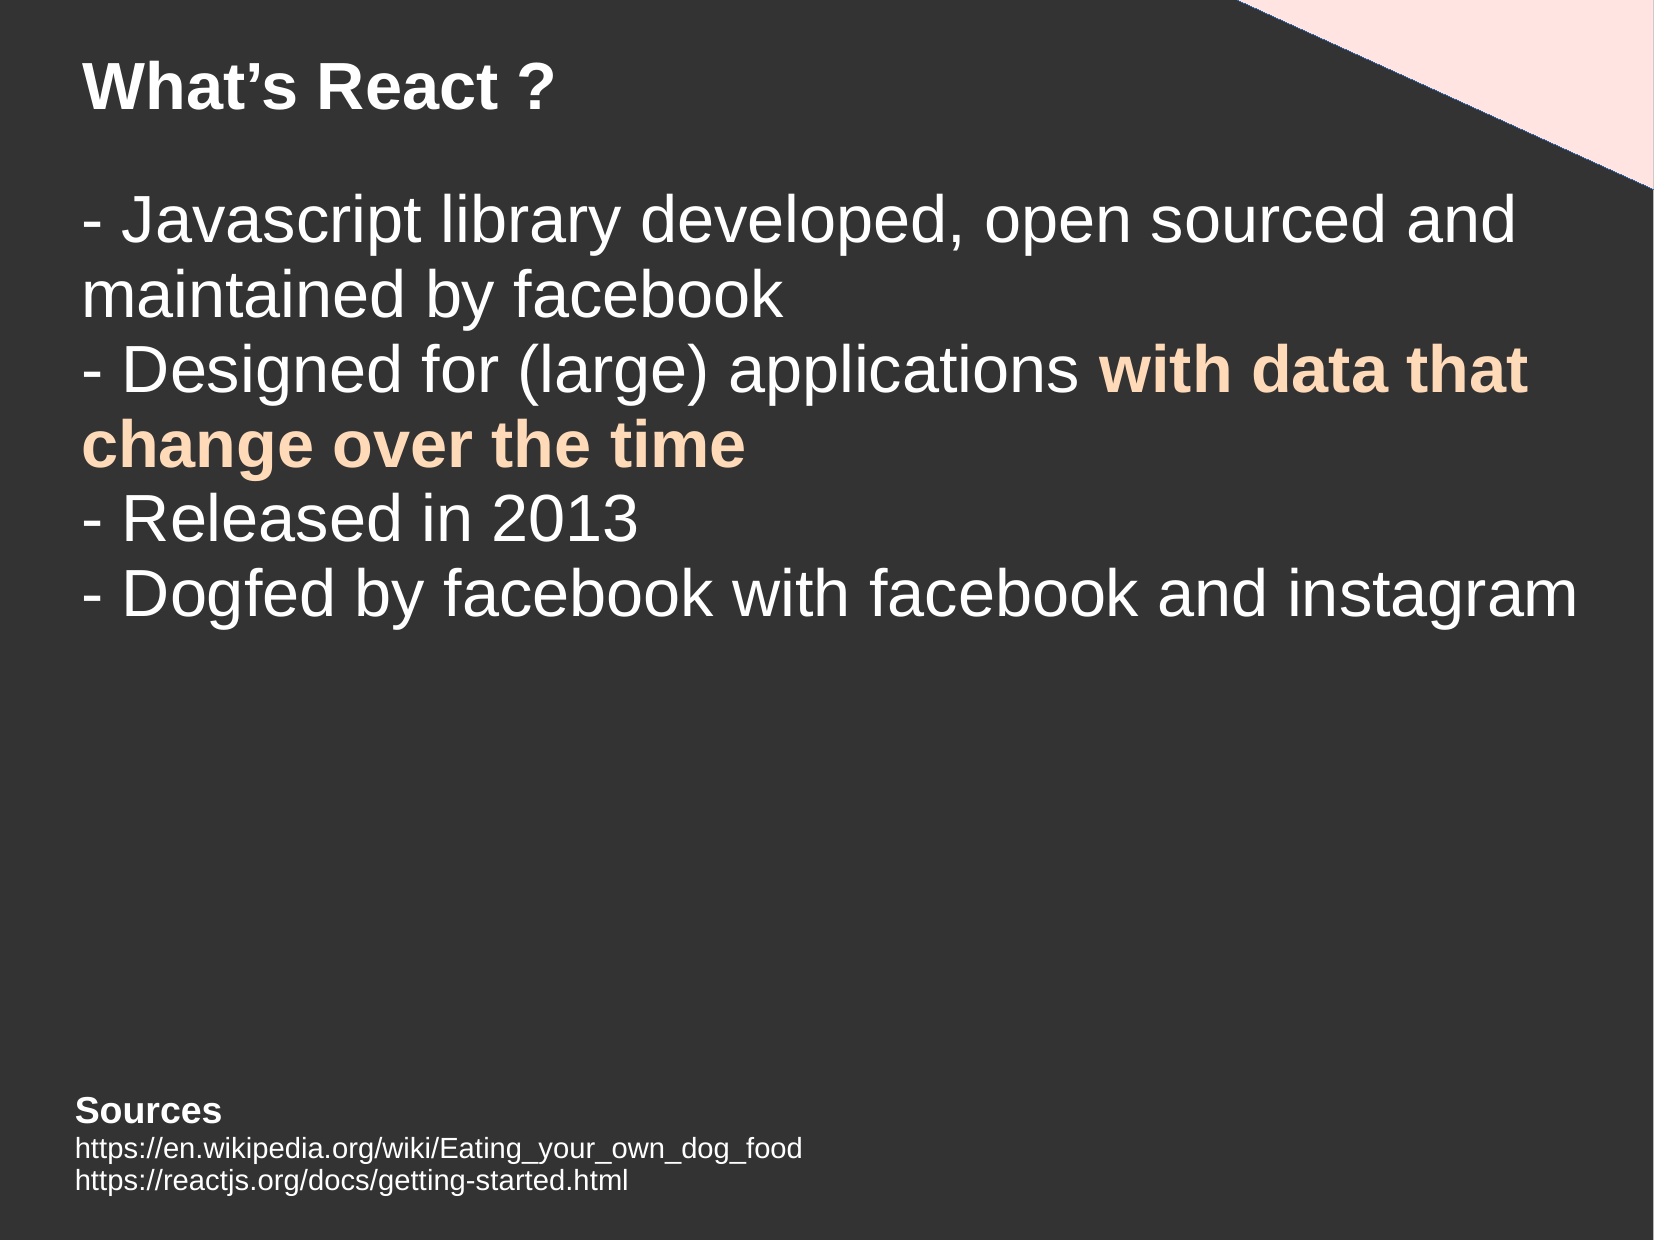

# What’s React ?
- Javascript library developed, open sourced and maintained by facebook
- Designed for (large) applications with data that change over the time
- Released in 2013
- Dogfed by facebook with facebook and instagram
Sources
https://en.wikipedia.org/wiki/Eating_your_own_dog_food
https://reactjs.org/docs/getting-started.html